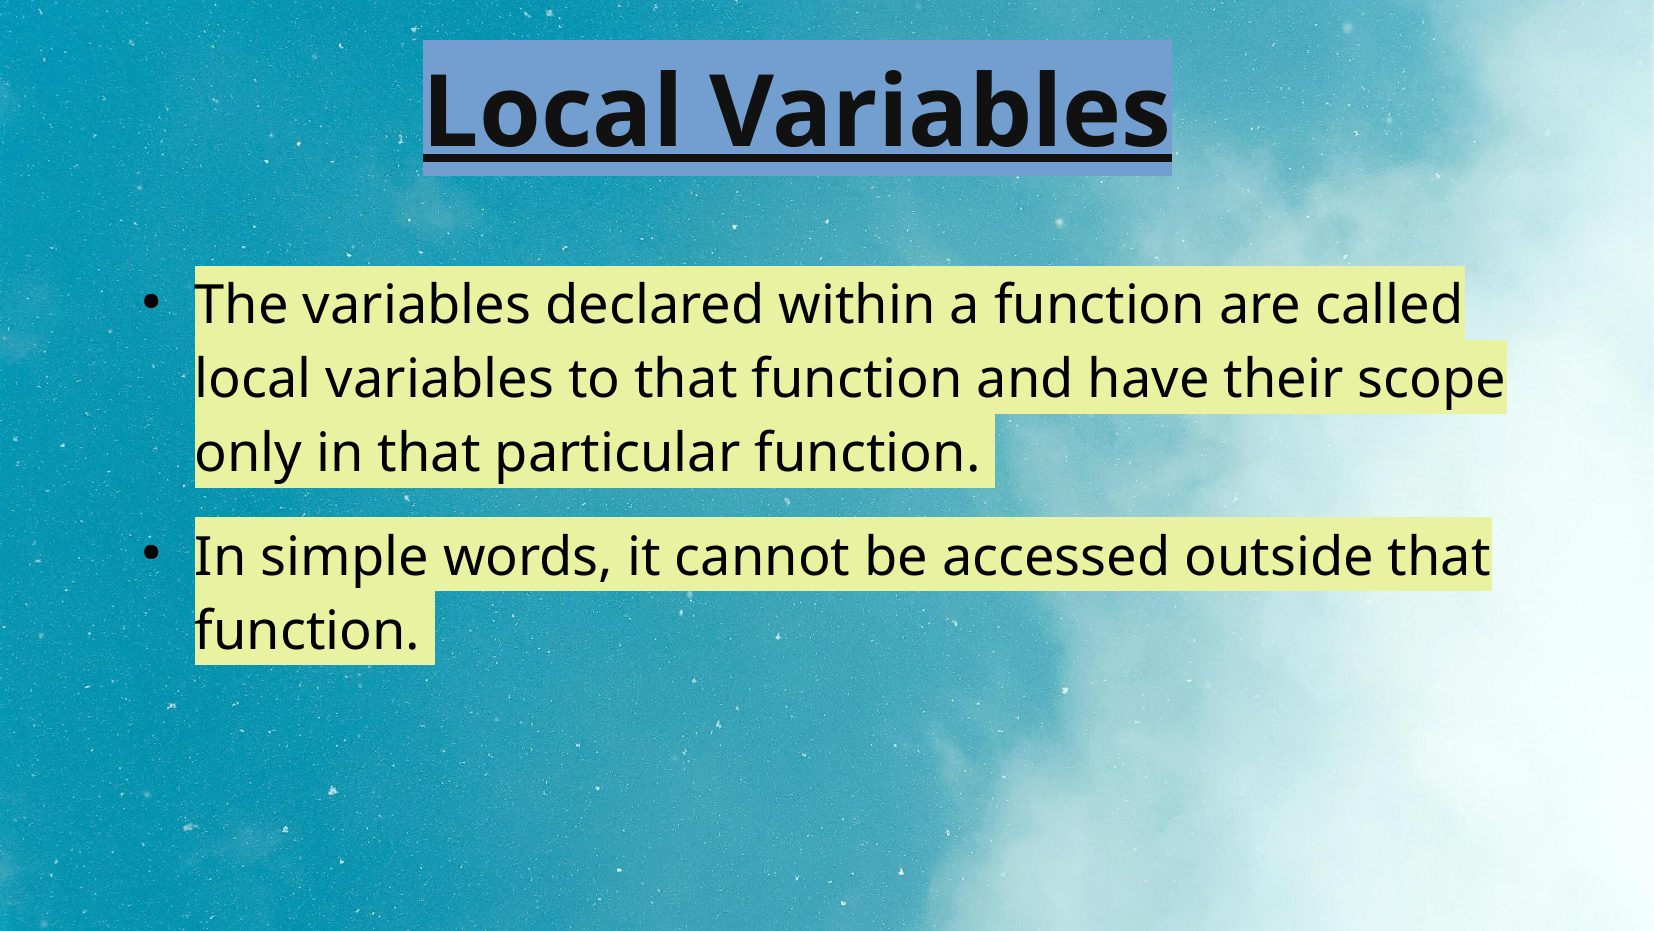

# Local Variables
The variables declared within a function are called local variables to that function and have their scope only in that particular function.
In simple words, it cannot be accessed outside that function.